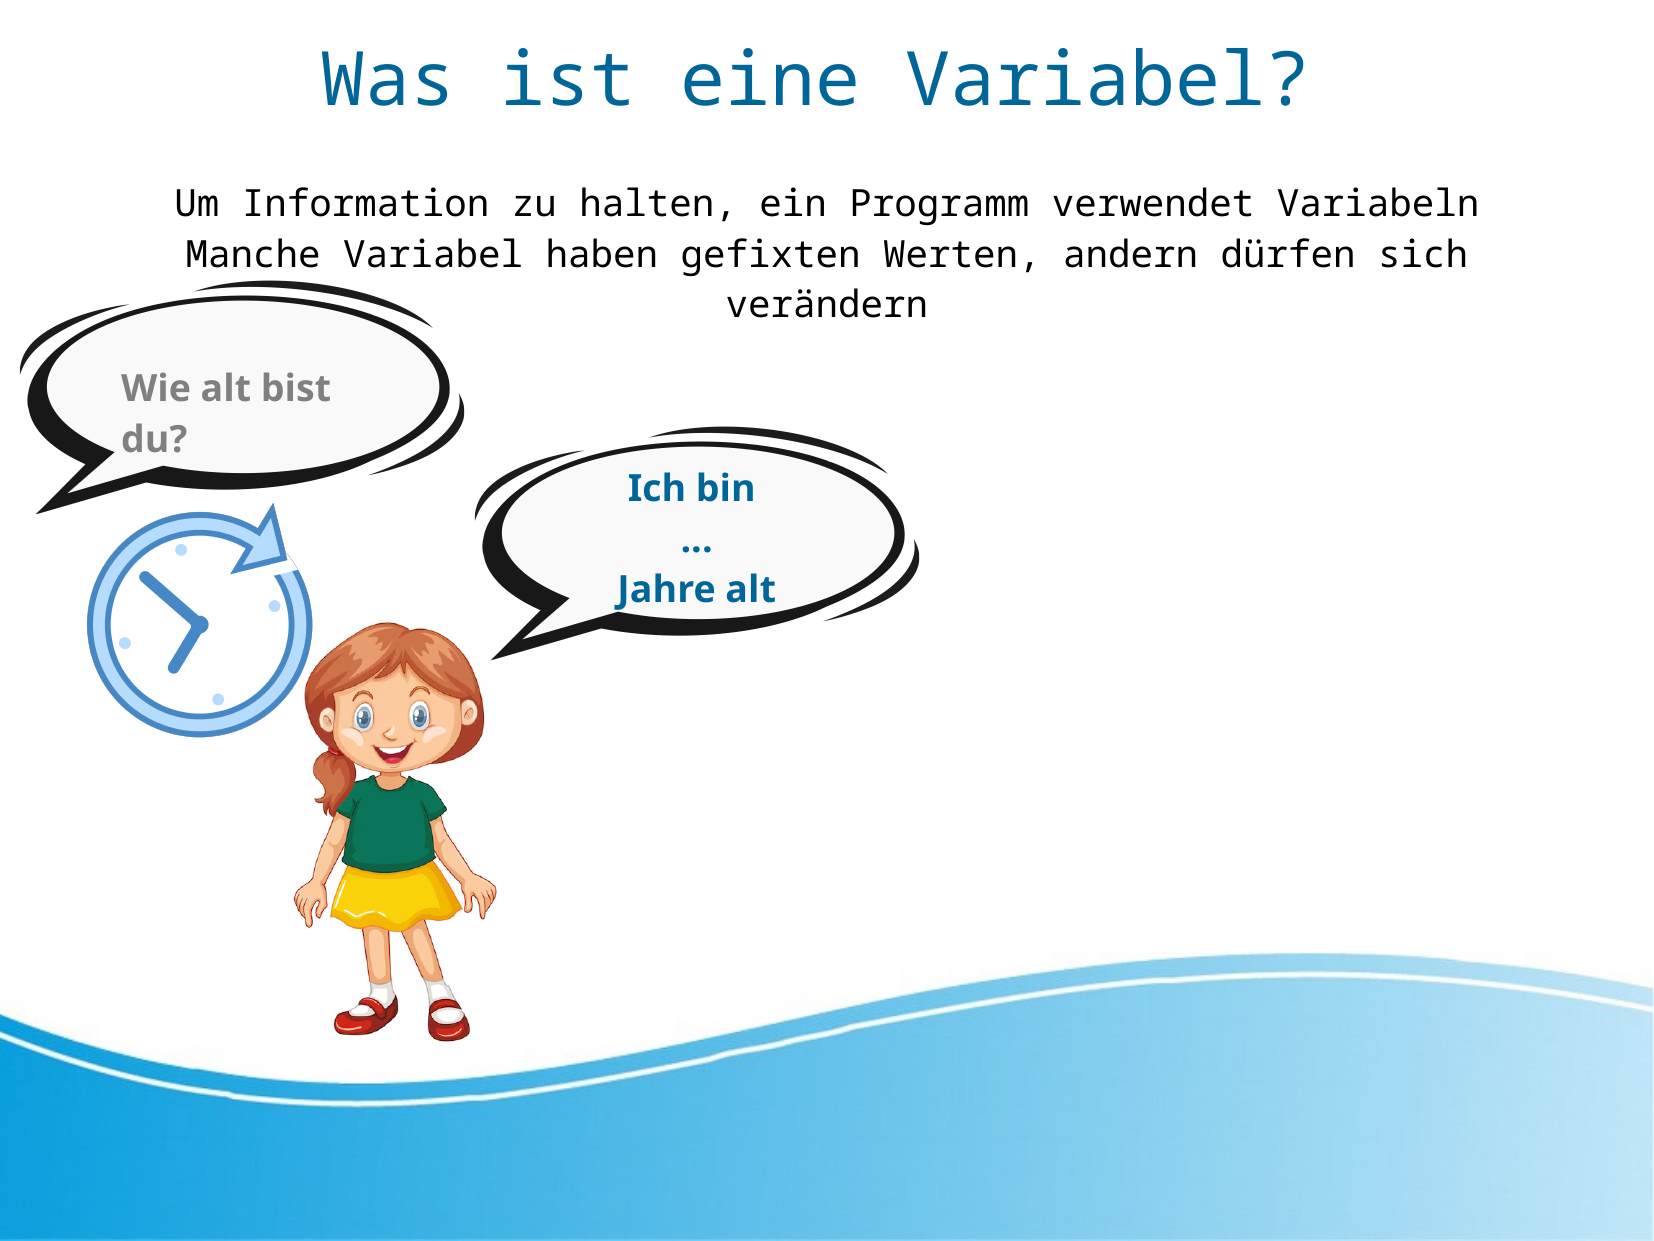

# Was ist eine Variabel?
Um Information zu halten, ein Programm verwendet Variabeln
Manche Variabel haben gefixten Werten, andern dürfen sich verändern
Wie alt bist du?
Ich bin
...
Jahre alt